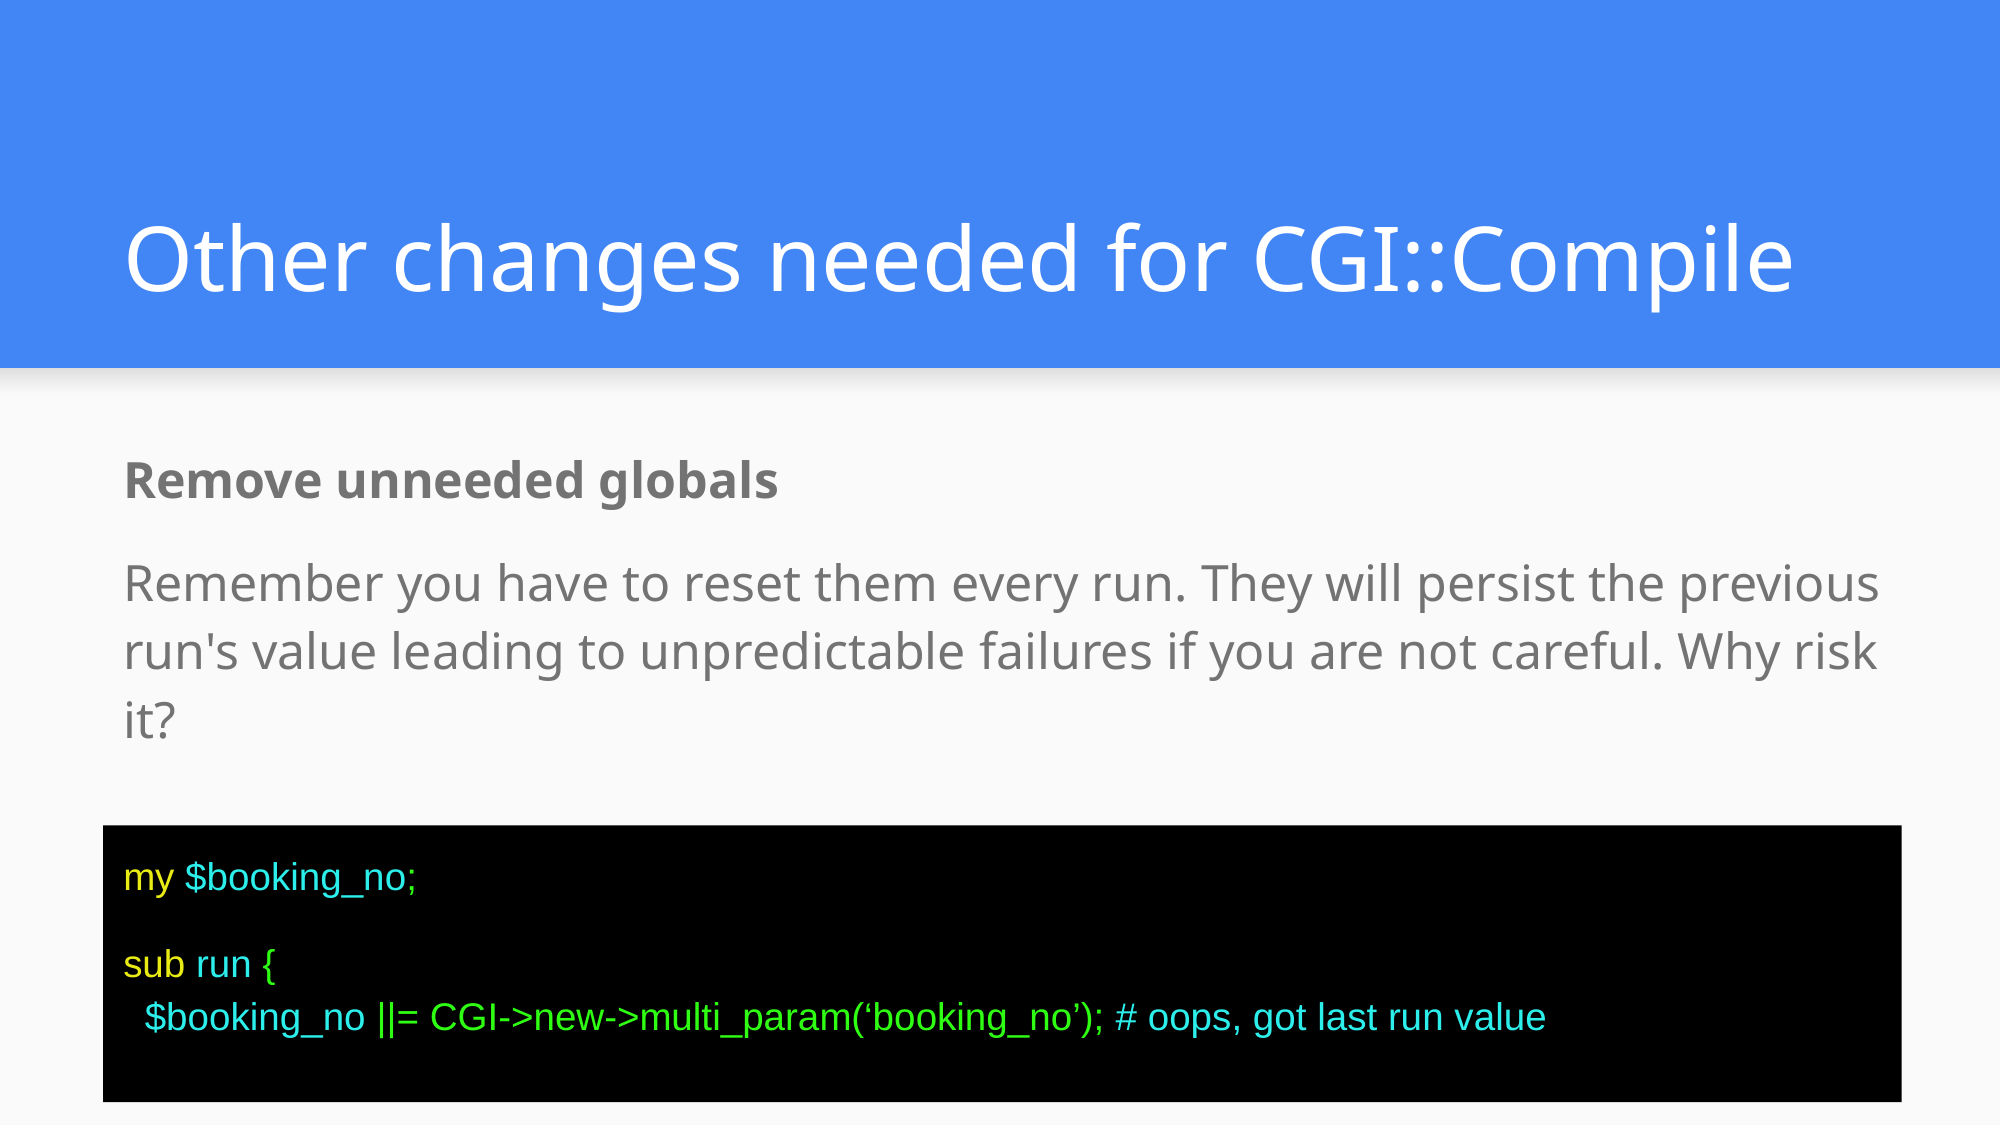

# Other changes needed for CGI::Compile
Remove unneeded globals
Remember you have to reset them every run. They will persist the previous run's value leading to unpredictable failures if you are not careful. Why risk it?
my $booking_no;
sub run {
 $booking_no ||= CGI->new->multi_param(‘booking_no’); # oops, got last run value